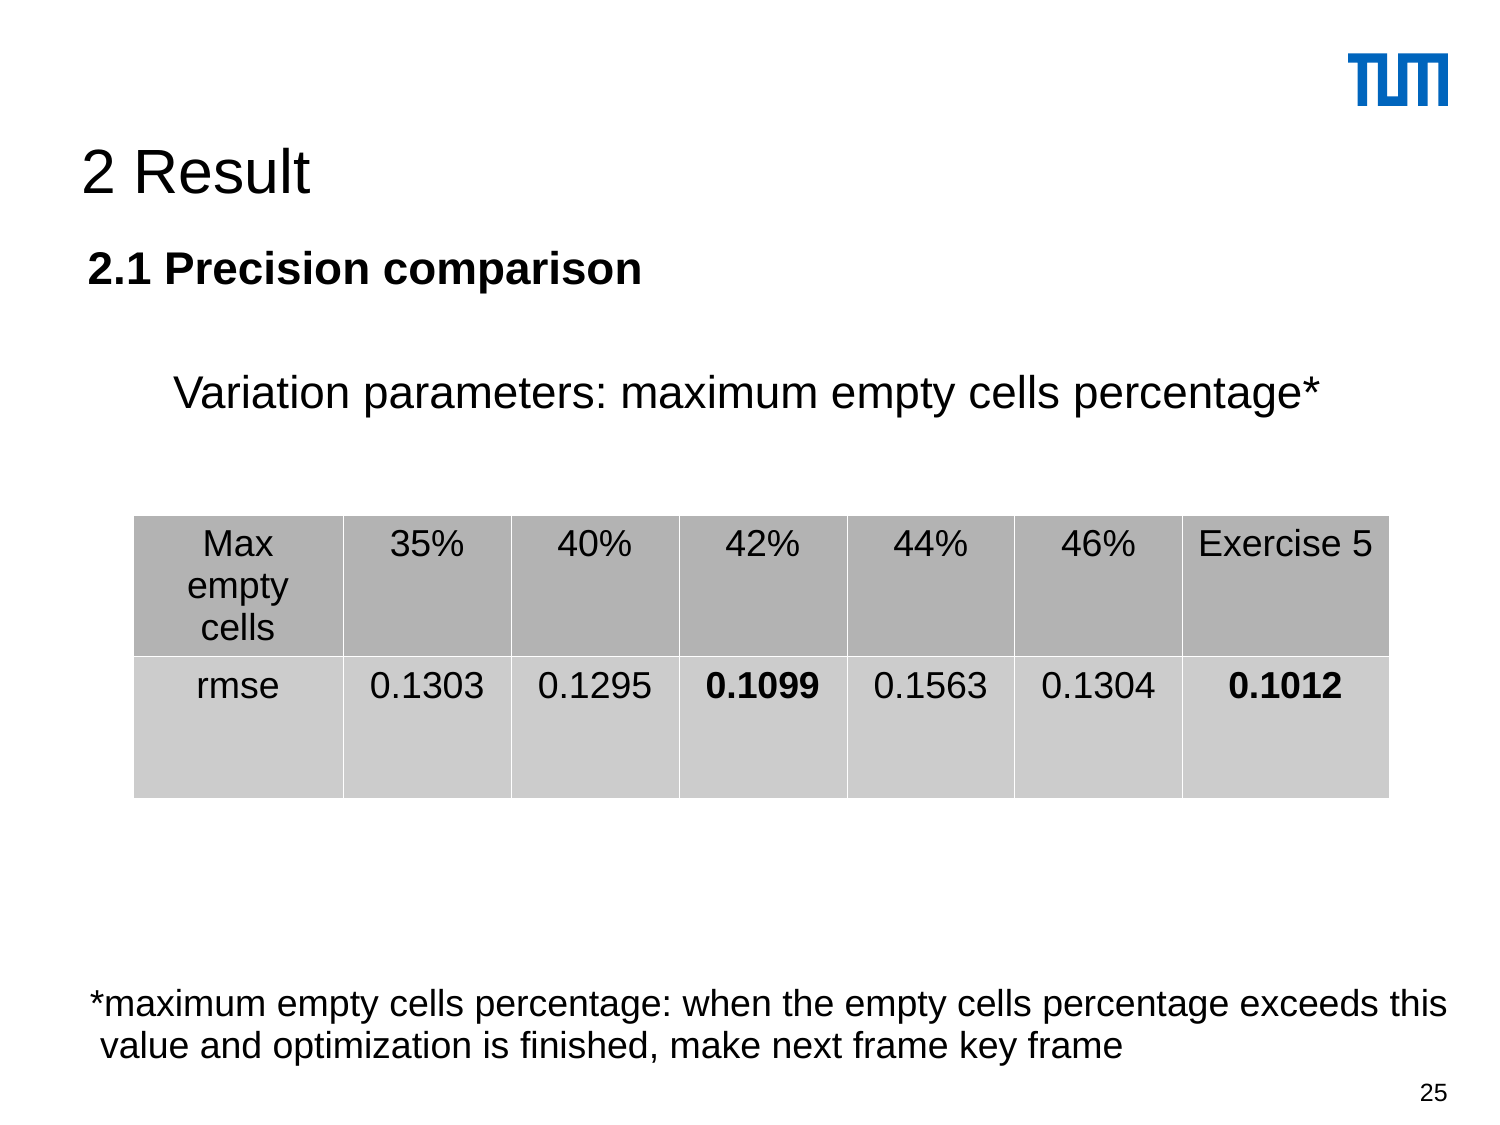

2 Result
# 2.1 Precision comparison
Variation parameters: maximum empty cells percentage*
| Max empty cells | 35% | 40% | 42% | 44% | 46% | Exercise 5 |
| --- | --- | --- | --- | --- | --- | --- |
| rmse | 0.1303 | 0.1295 | 0.1099 | 0.1563 | 0.1304 | 0.1012 |
*maximum empty cells percentage: when the empty cells percentage exceeds this
 value and optimization is finished, make next frame key frame